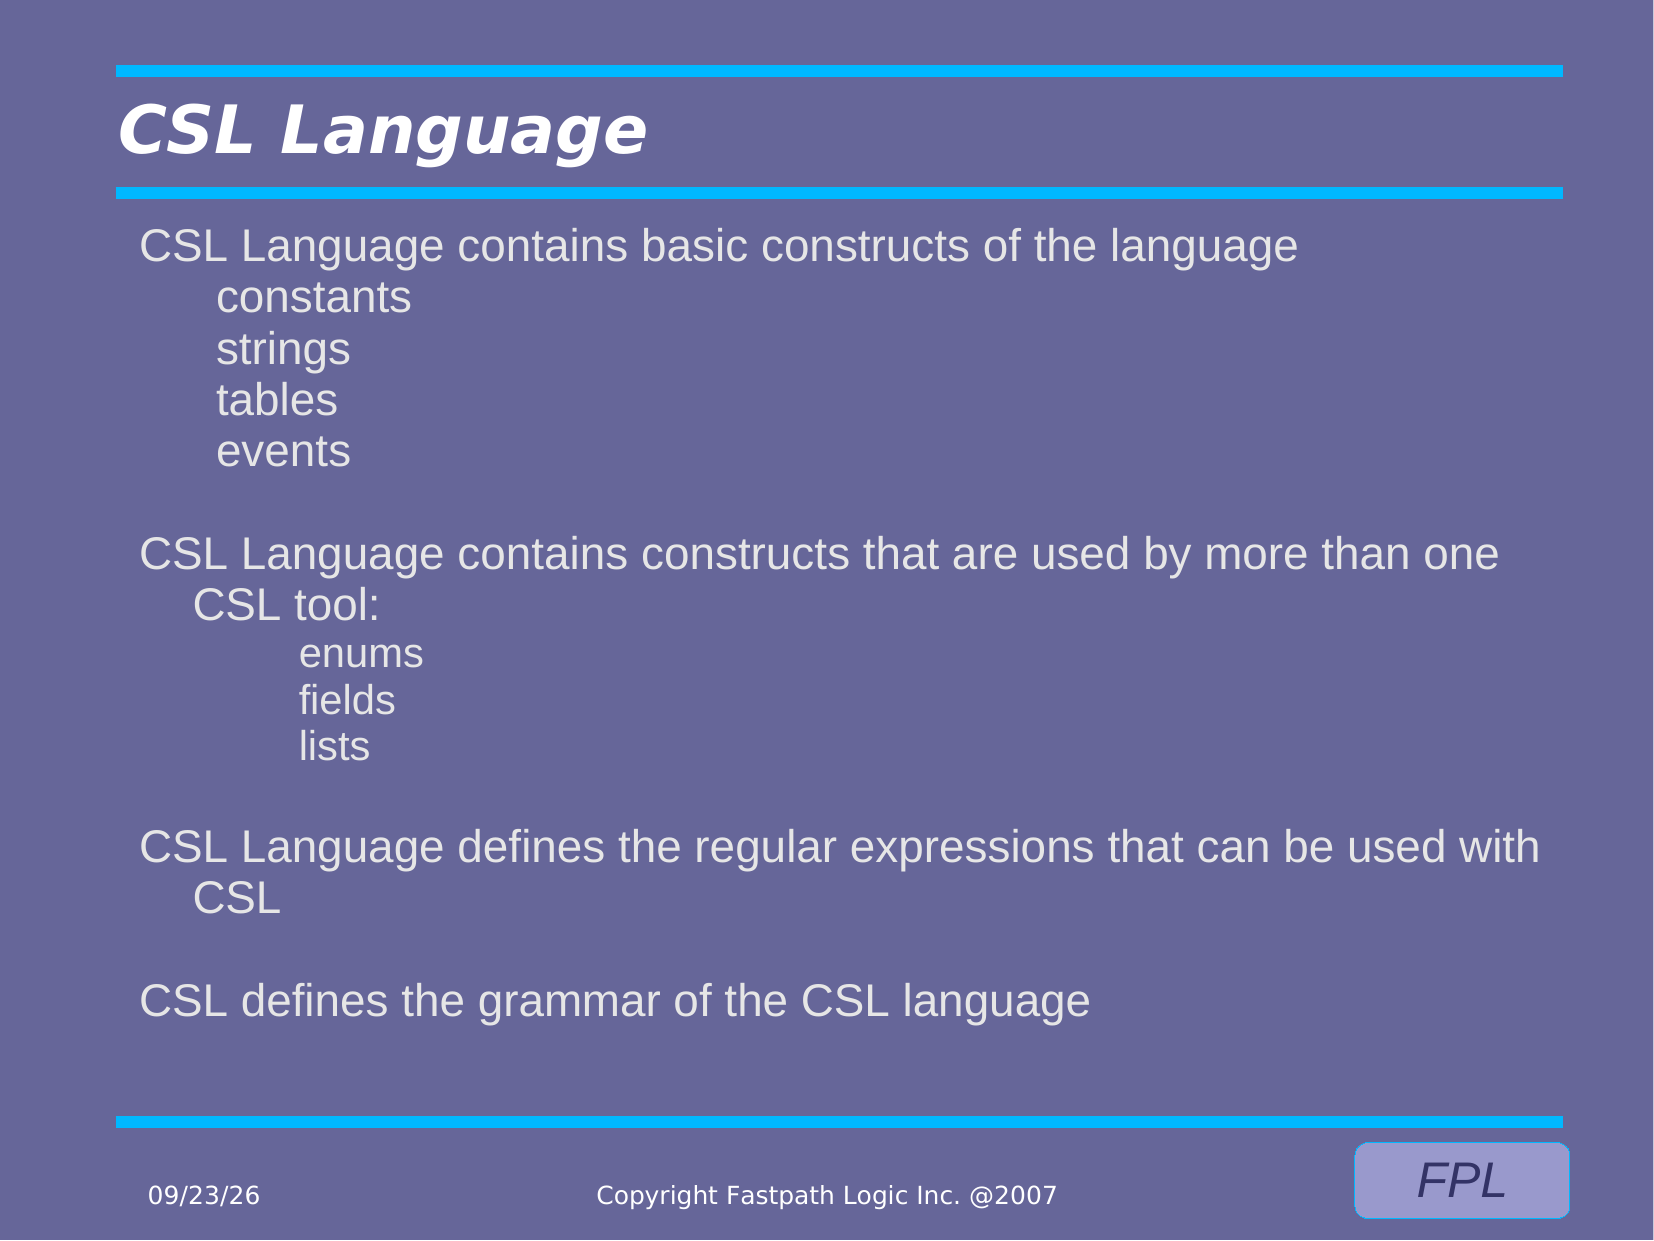

# CSL Language
CSL Language contains basic constructs of the language
constants
strings
tables
events
CSL Language contains constructs that are used by more than one CSL tool:
enums
fields
lists
CSL Language defines the regular expressions that can be used with CSL
CSL defines the grammar of the CSL language
Copyright Fastpath Logic Inc. @2007